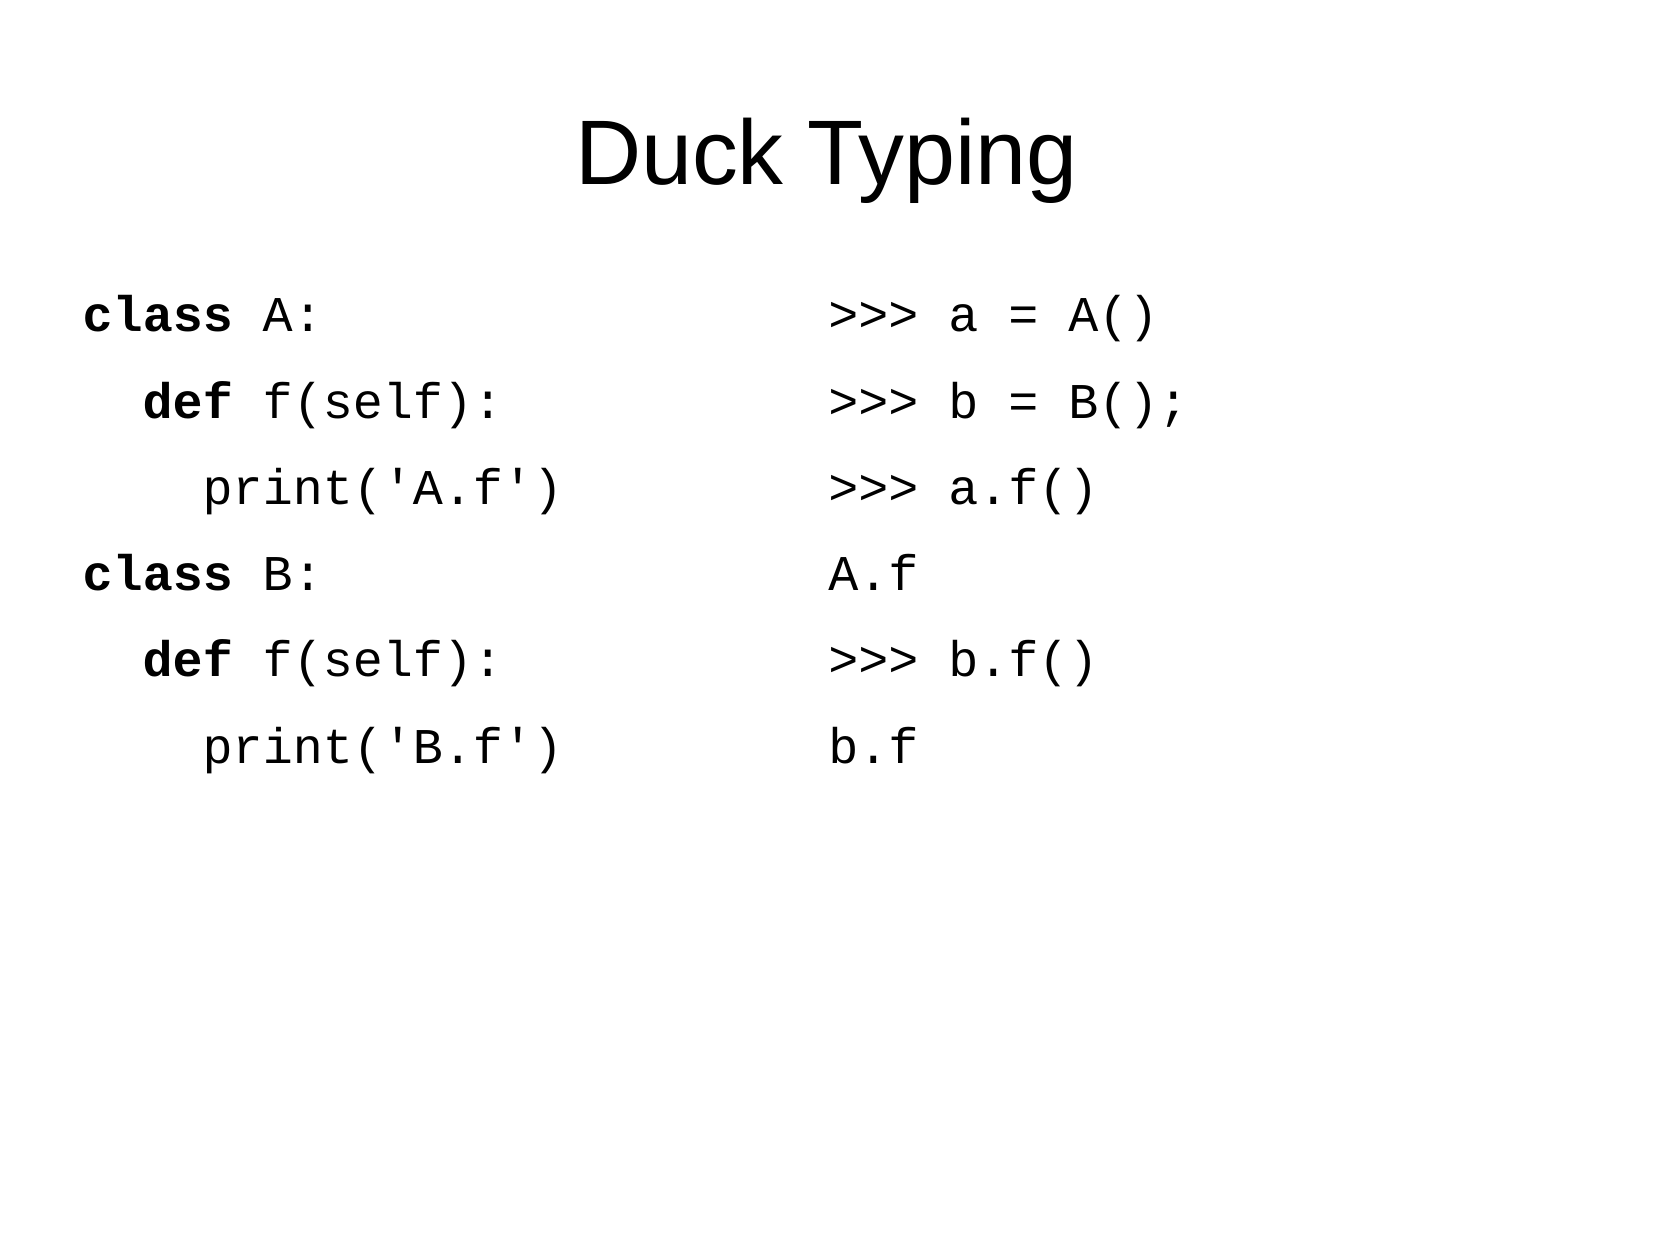

# Duck Typing
class A:
 def f(self):
 print('A.f')
class B:
 def f(self):
 print('B.f')
>>> a = A()
>>> b = B();
>>> a.f()
A.f
>>> b.f()
b.f